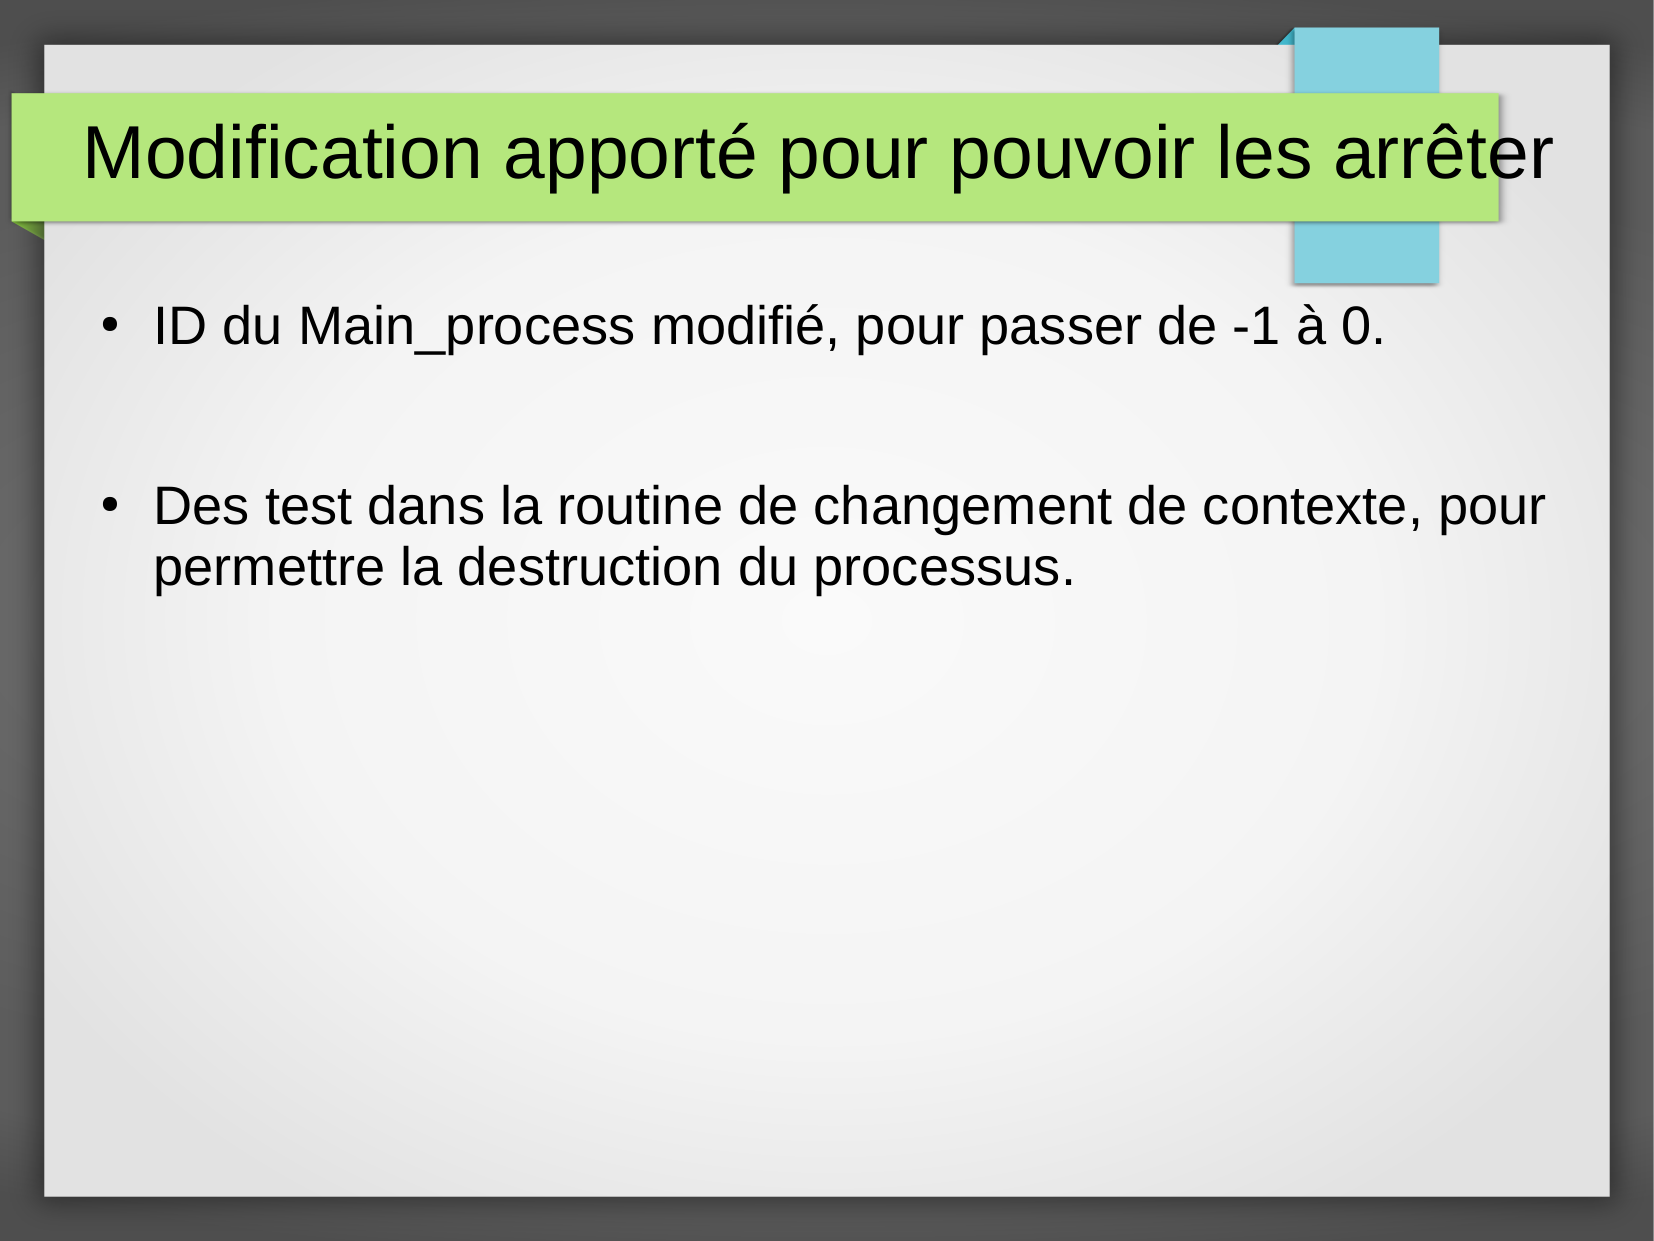

# Modification apporté pour pouvoir les arrêter
ID du Main_process modifié, pour passer de -1 à 0.
Des test dans la routine de changement de contexte, pour permettre la destruction du processus.